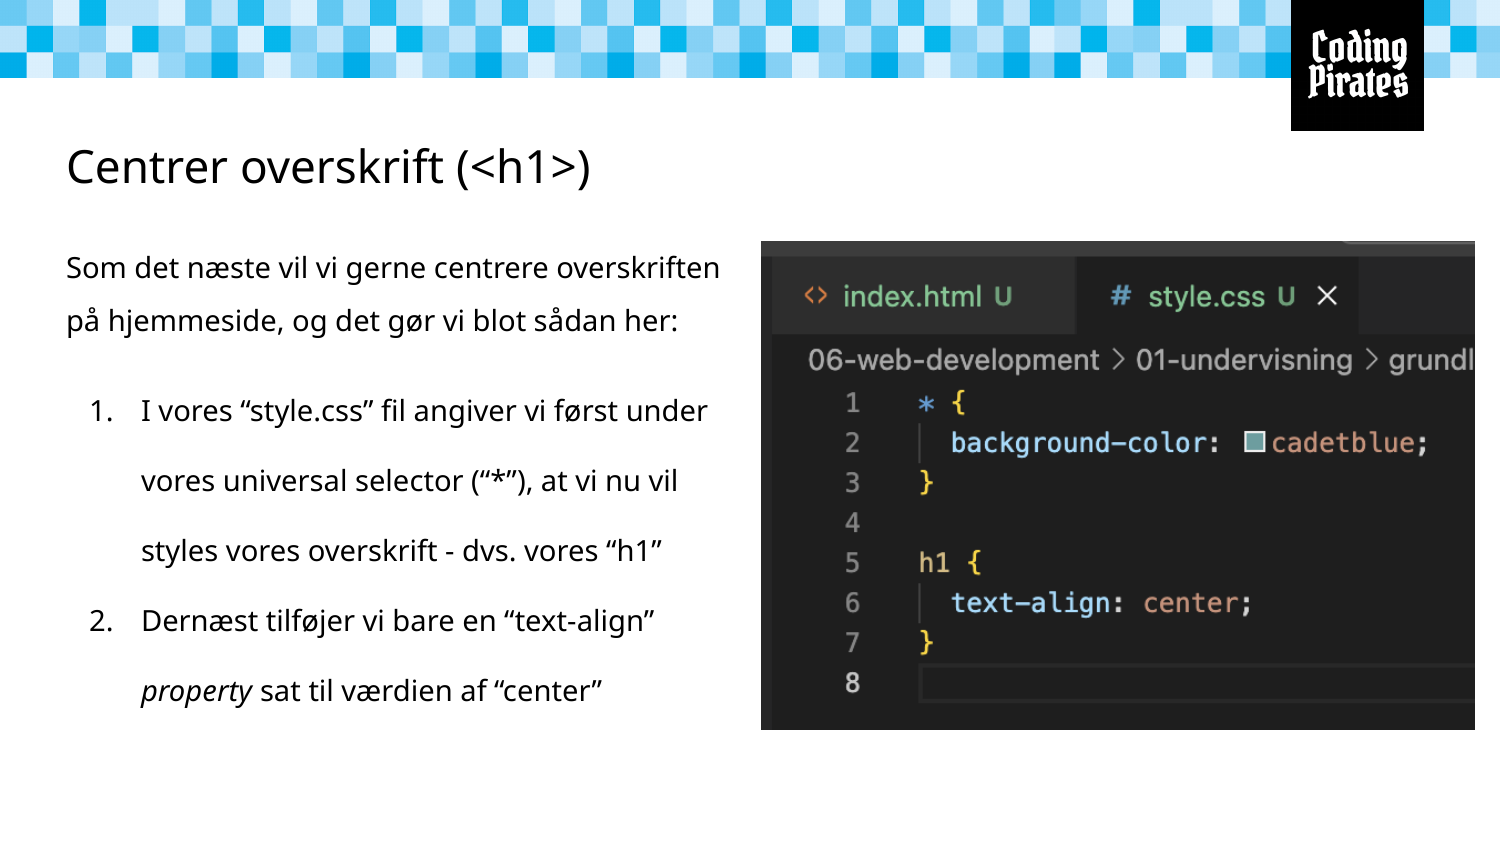

# Centrer overskrift (<h1>)
Som det næste vil vi gerne centrere overskriften på hjemmeside, og det gør vi blot sådan her:
I vores “style.css” fil angiver vi først under vores universal selector (“*”), at vi nu vil styles vores overskrift - dvs. vores “h1”
Dernæst tilføjer vi bare en “text-align” property sat til værdien af “center”